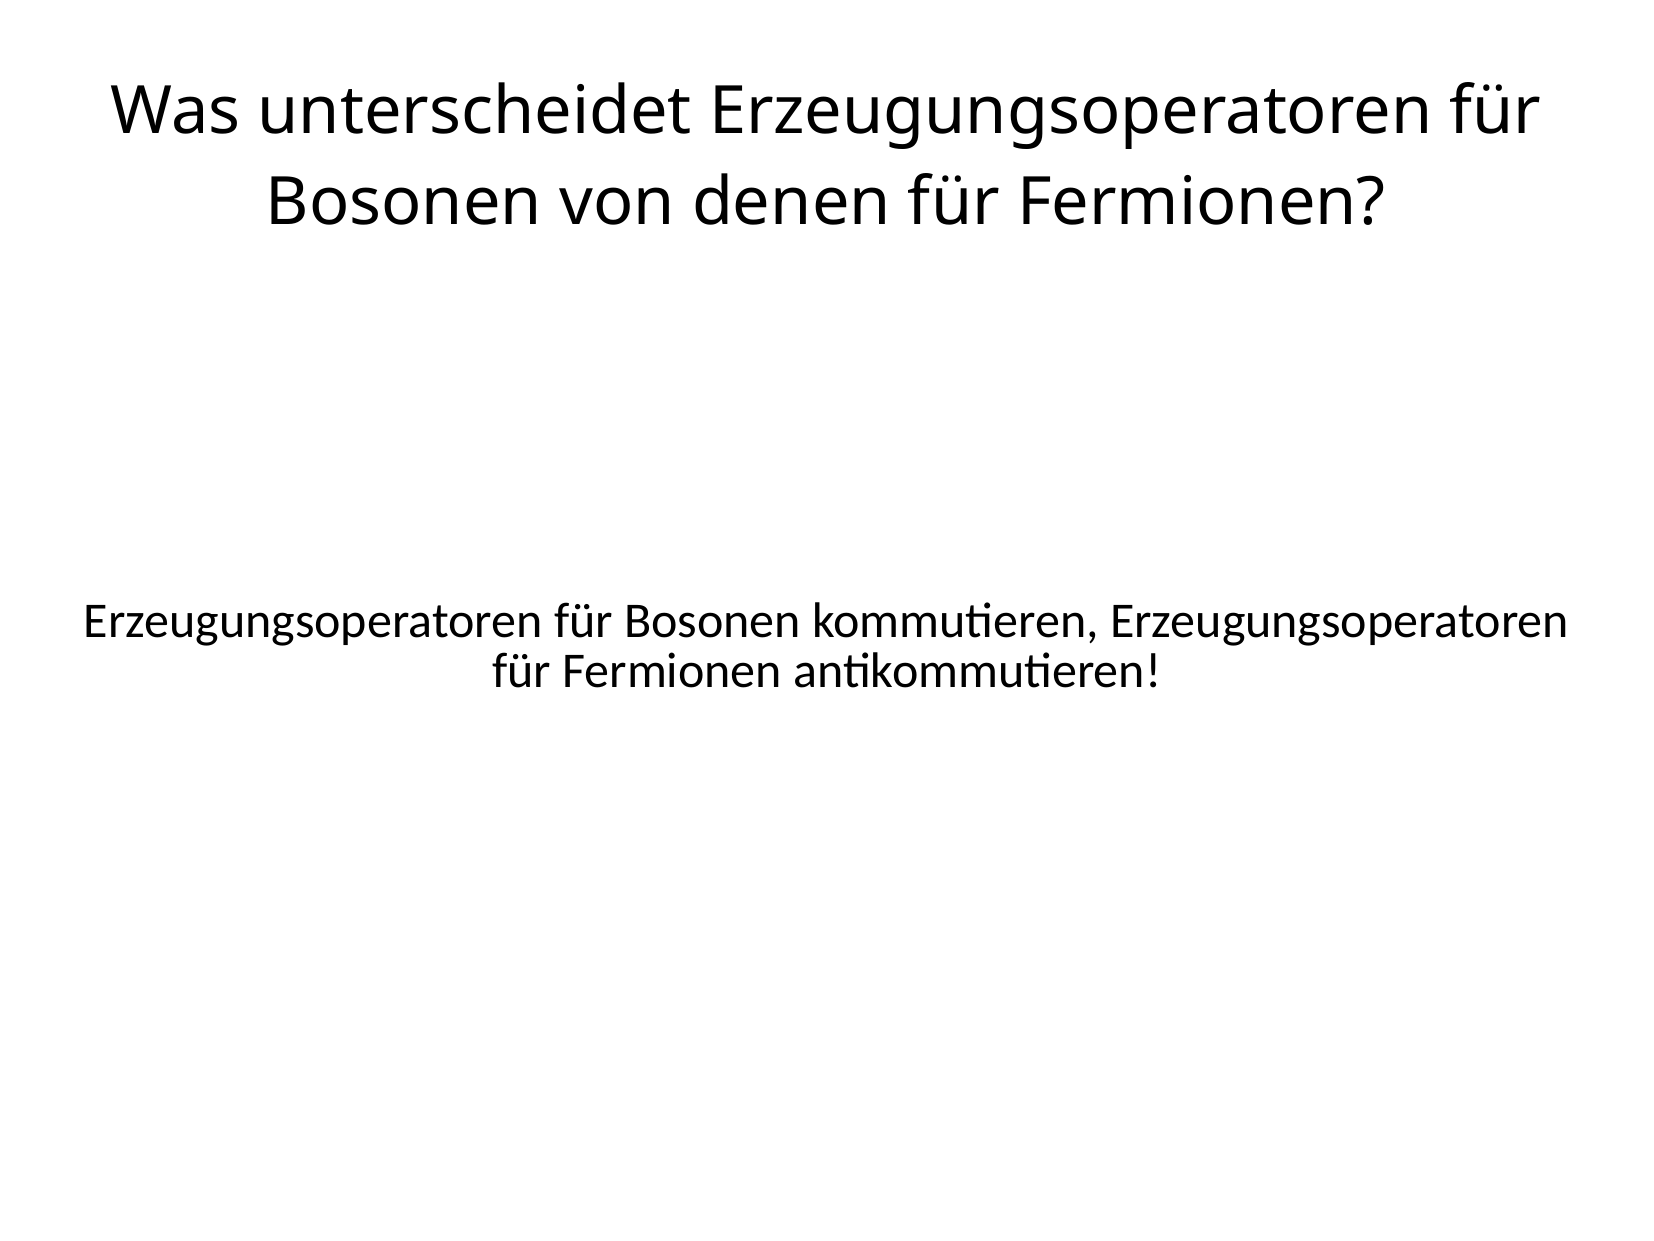

# Was unterscheidet Erzeugungsoperatoren für Bosonen von denen für Fermionen?
Erzeugungsoperatoren für Bosonen kommutieren, Erzeugungsoperatoren für Fermionen antikommutieren!